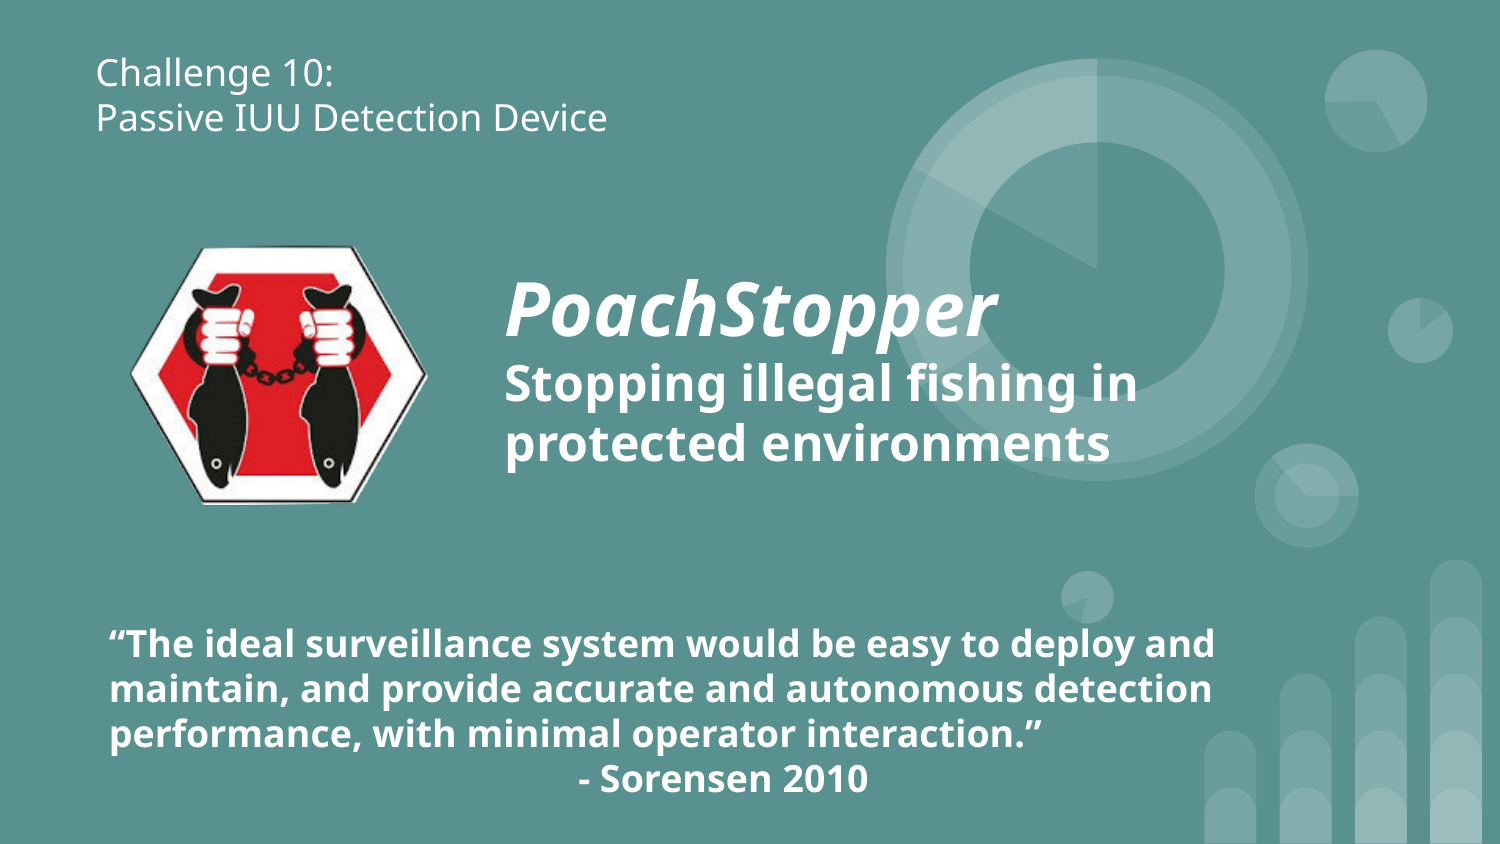

# Challenge 10: Passive IUU Detection Device
PoachStopper
Stopping illegal fishing in protected environments
“The ideal surveillance system would be easy to deploy and maintain, and provide accurate and autonomous detection performance, with minimal operator interaction.”
 - Sorensen 2010